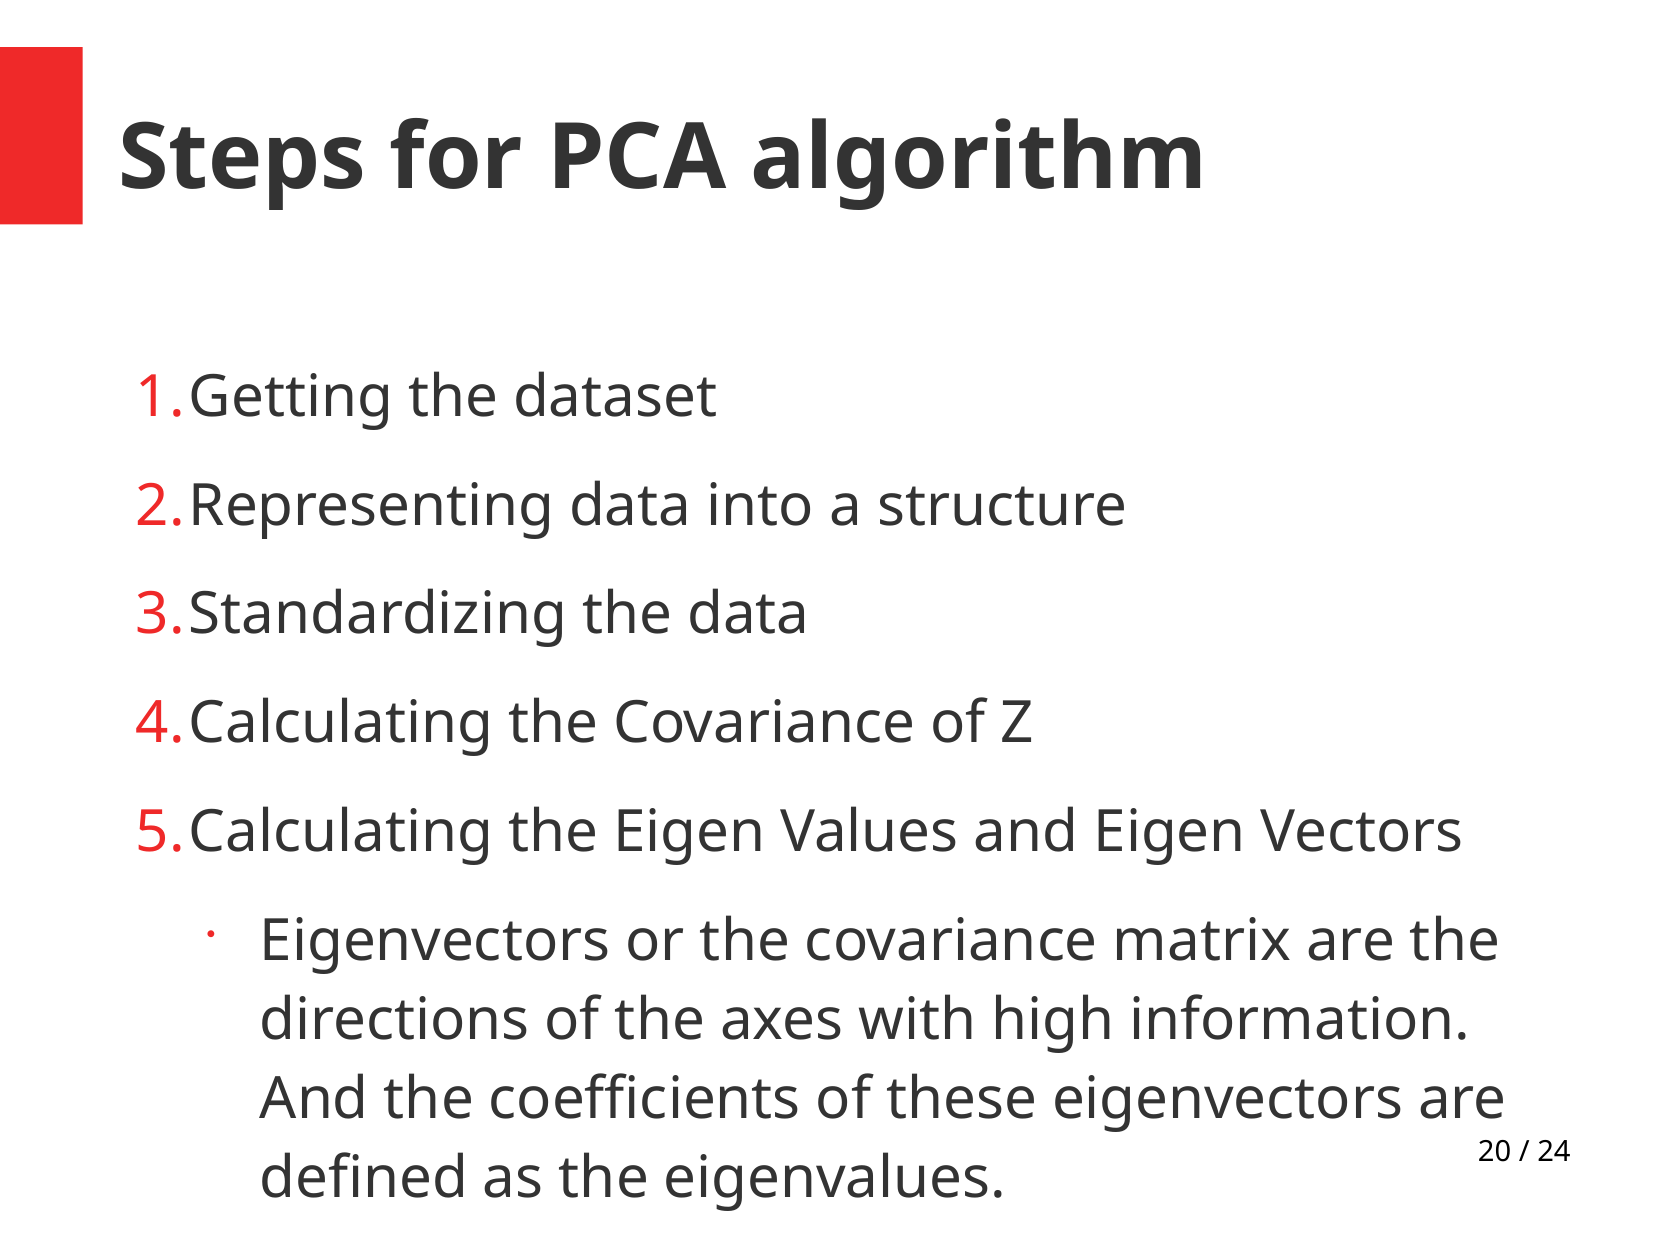

# Steps for PCA algorithm
Getting the dataset
Representing data into a structure
Standardizing the data
Calculating the Covariance of Z
Calculating the Eigen Values and Eigen Vectors
Eigenvectors or the covariance matrix are the directions of the axes with high information. And the coefficients of these eigenvectors are defined as the eigenvalues.
20